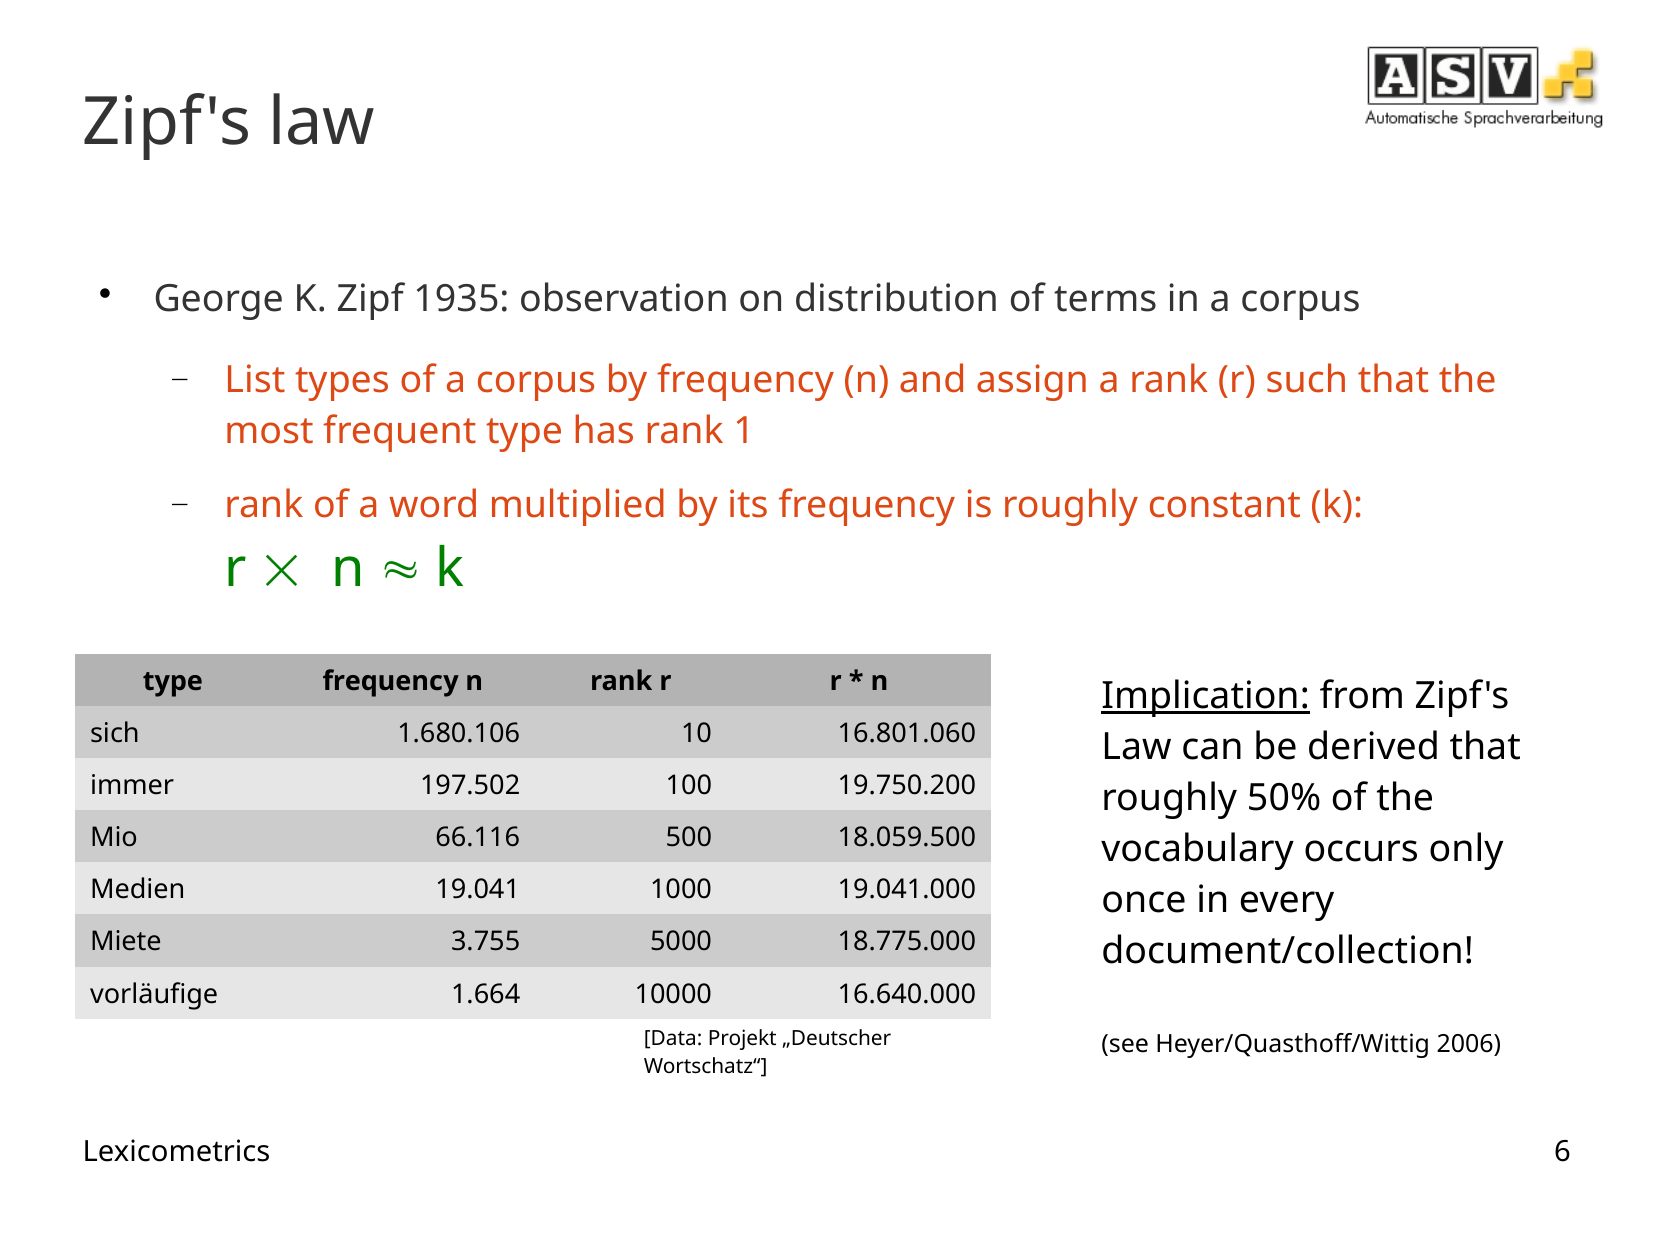

# Zipf's law
George K. Zipf 1935: observation on distribution of terms in a corpus
List types of a corpus by frequency (n) and assign a rank (r) such that the most frequent type has rank 1
rank of a word multiplied by its frequency is roughly constant (k):
r ´ n » k
| type | frequency n | rank r | r \* n |
| --- | --- | --- | --- |
| sich | 1.680.106 | 10 | 16.801.060 |
| immer | 197.502 | 100 | 19.750.200 |
| Mio | 66.116 | 500 | 18.059.500 |
| Medien | 19.041 | 1000 | 19.041.000 |
| Miete | 3.755 | 5000 | 18.775.000 |
| vorläufige | 1.664 | 10000 | 16.640.000 |
Implication: from Zipf's Law can be derived that roughly 50% of the vocabulary occurs only once in every document/collection!
(see Heyer/Quasthoff/Wittig 2006)
[Data: Projekt „Deutscher Wortschatz“]
Lexicometrics
6